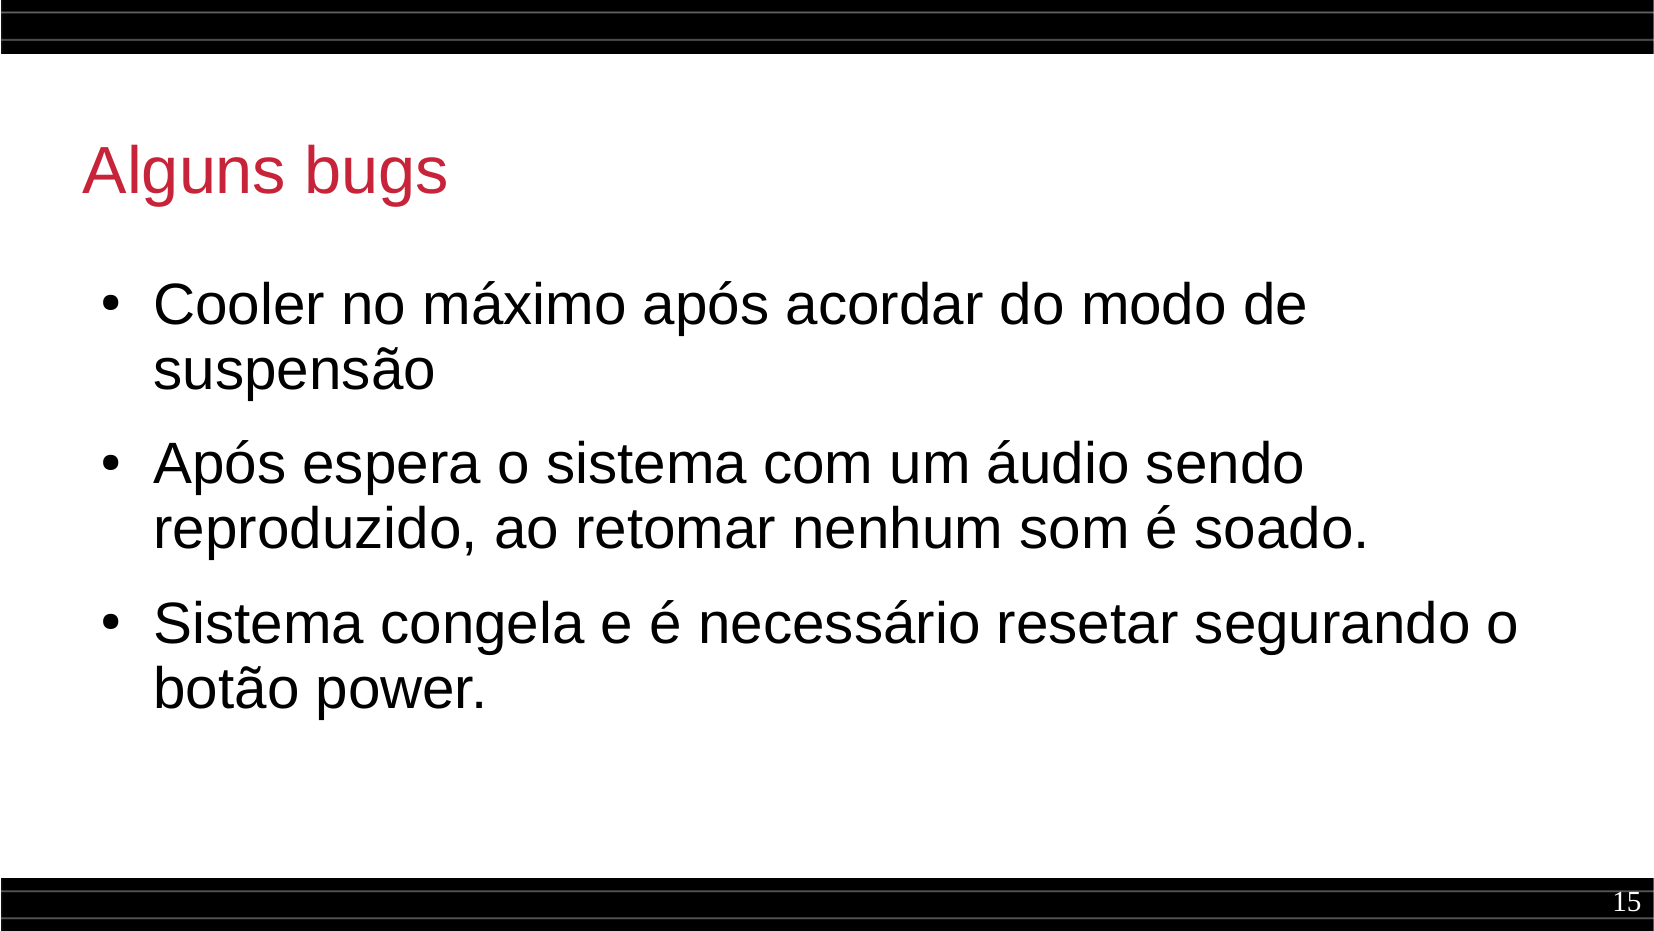

# Alguns bugs
Cooler no máximo após acordar do modo de suspensão
Após espera o sistema com um áudio sendo reproduzido, ao retomar nenhum som é soado.
Sistema congela e é necessário resetar segurando o botão power.